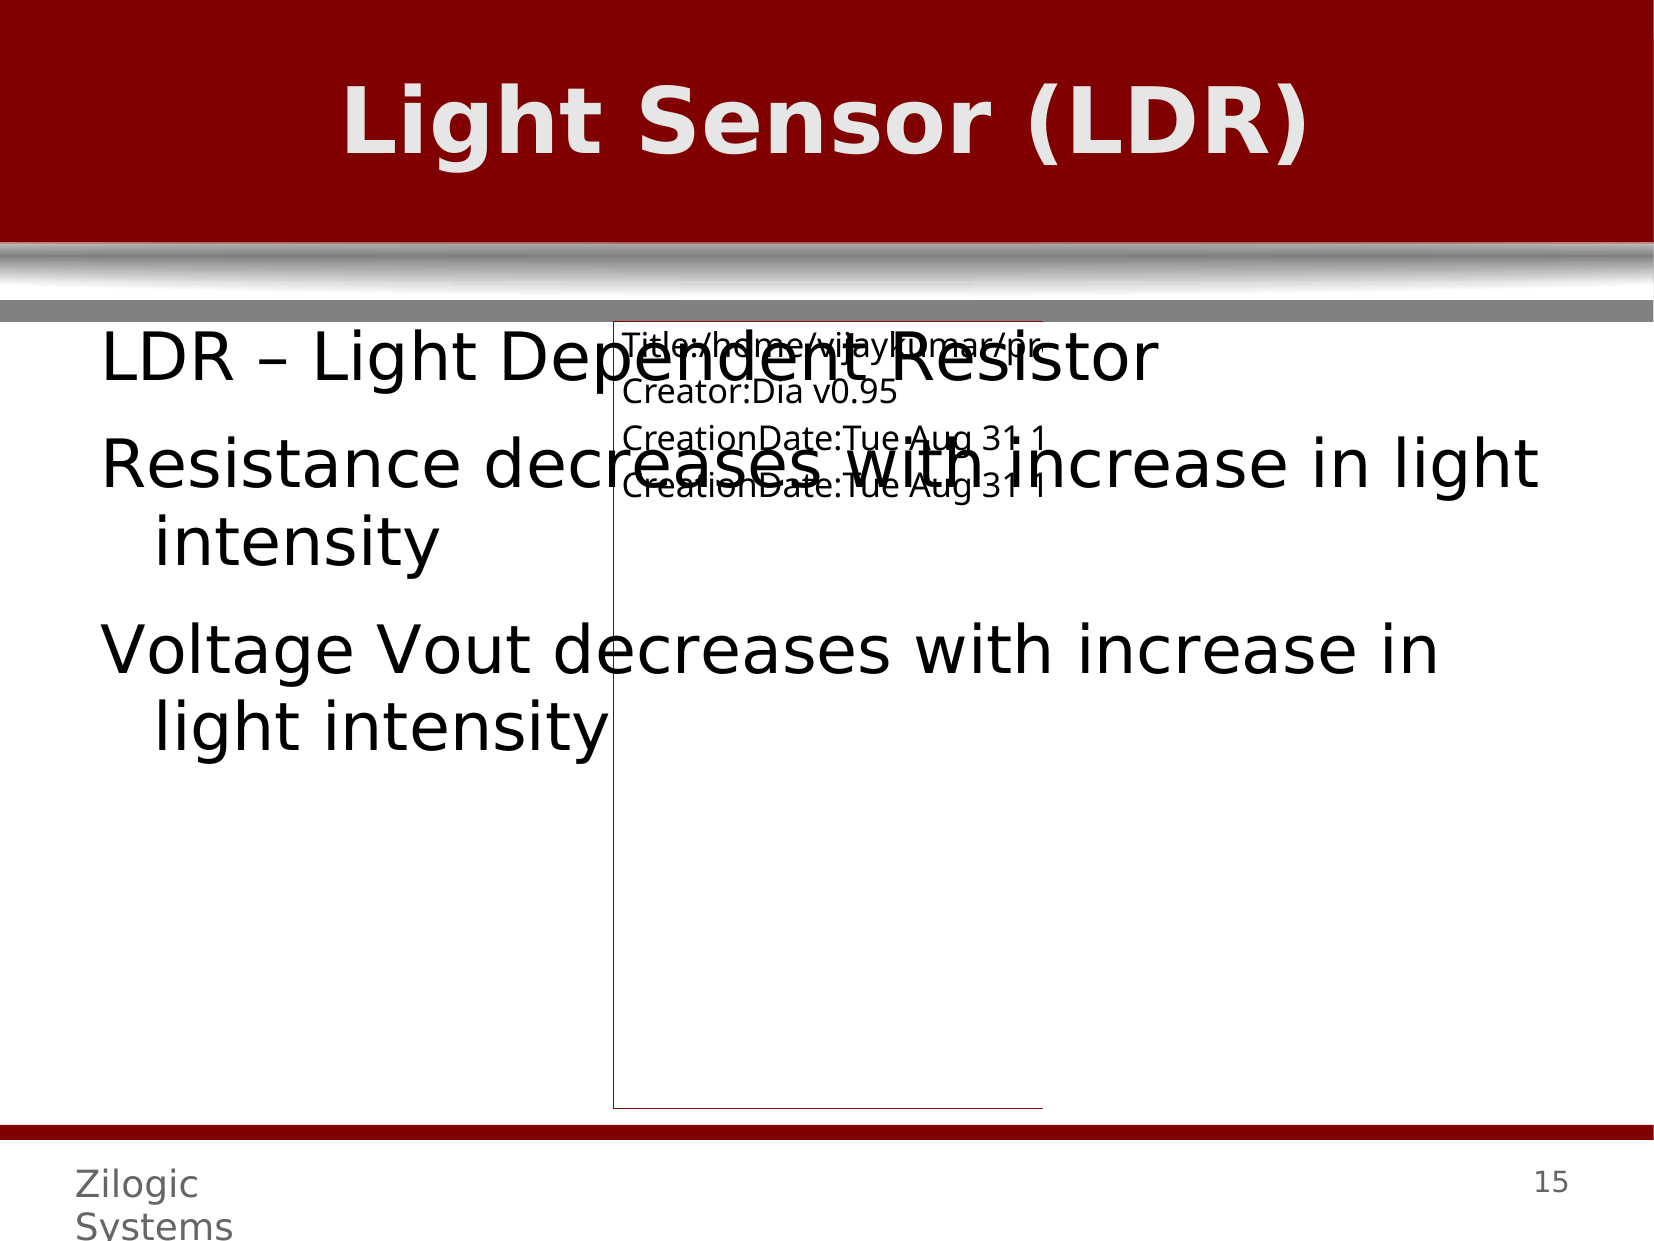

# Light Sensor (LDR)
LDR – Light Dependent Resistor
Resistance decreases with increase in light intensity
Voltage Vout decreases with increase in light intensity
15